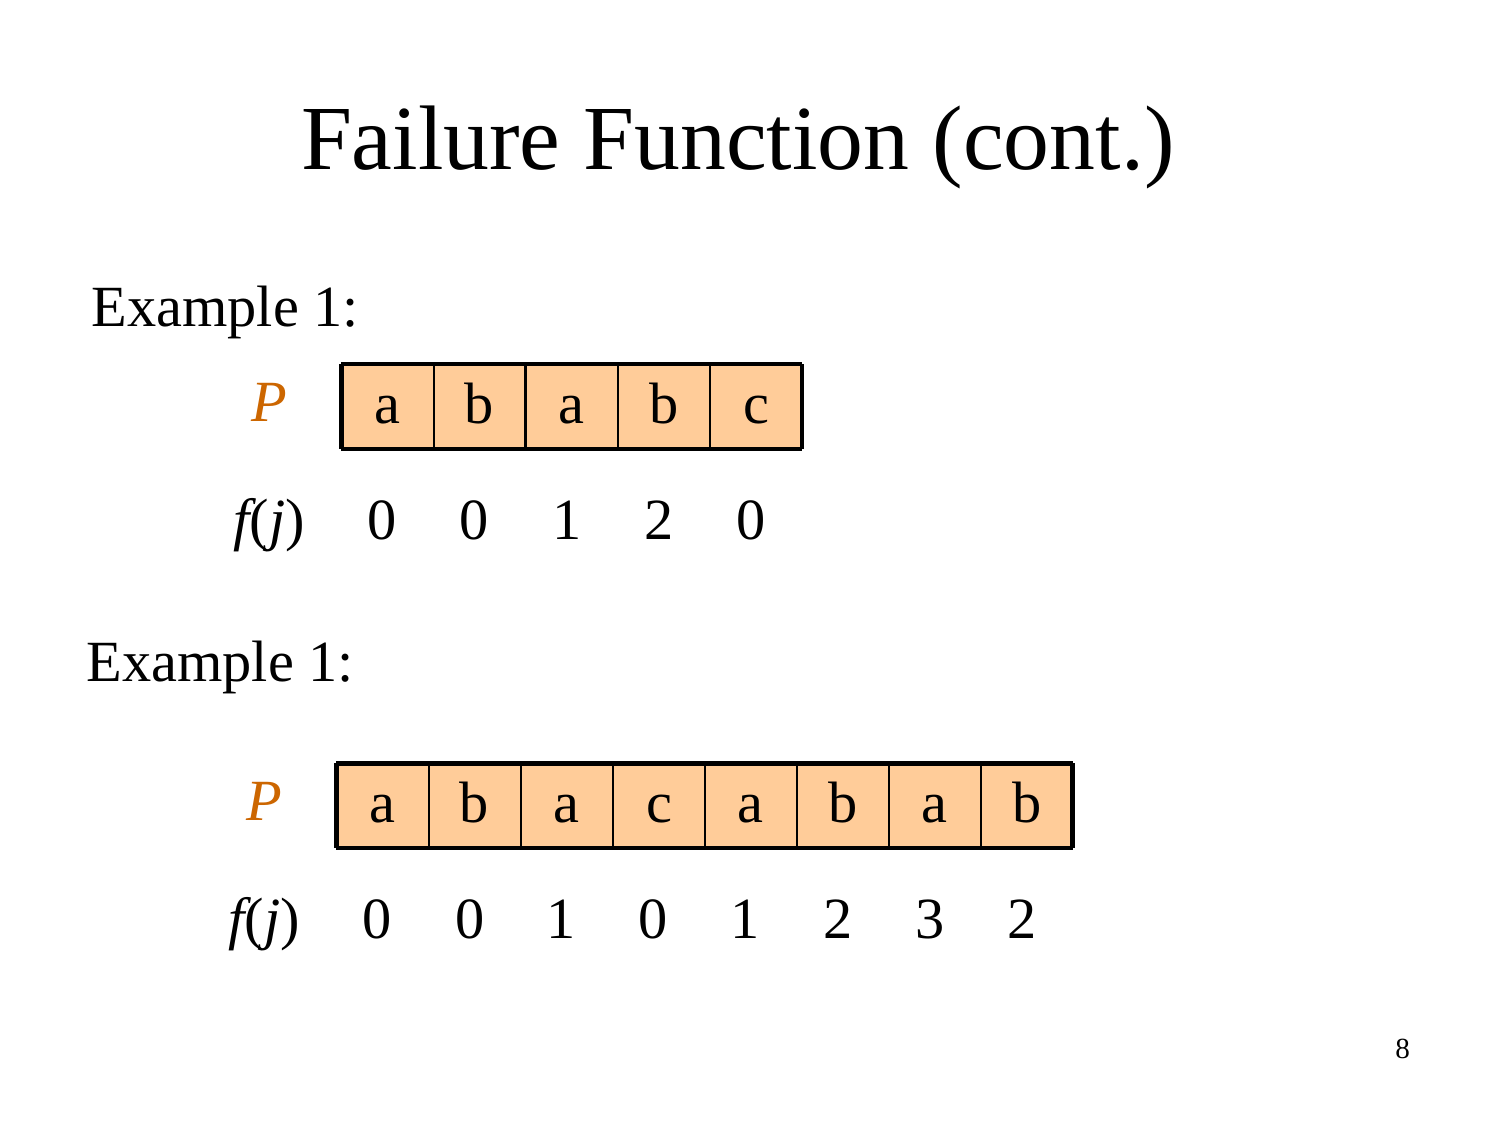

# Failure Function (cont.)
Example 1:
P
a
b
a
b
c
f(j)
0
0
1
2
0
Example 1:
P
a
b
a
c
a
b
a
b
f(j)
0
0
1
0
1
2
3
2
8